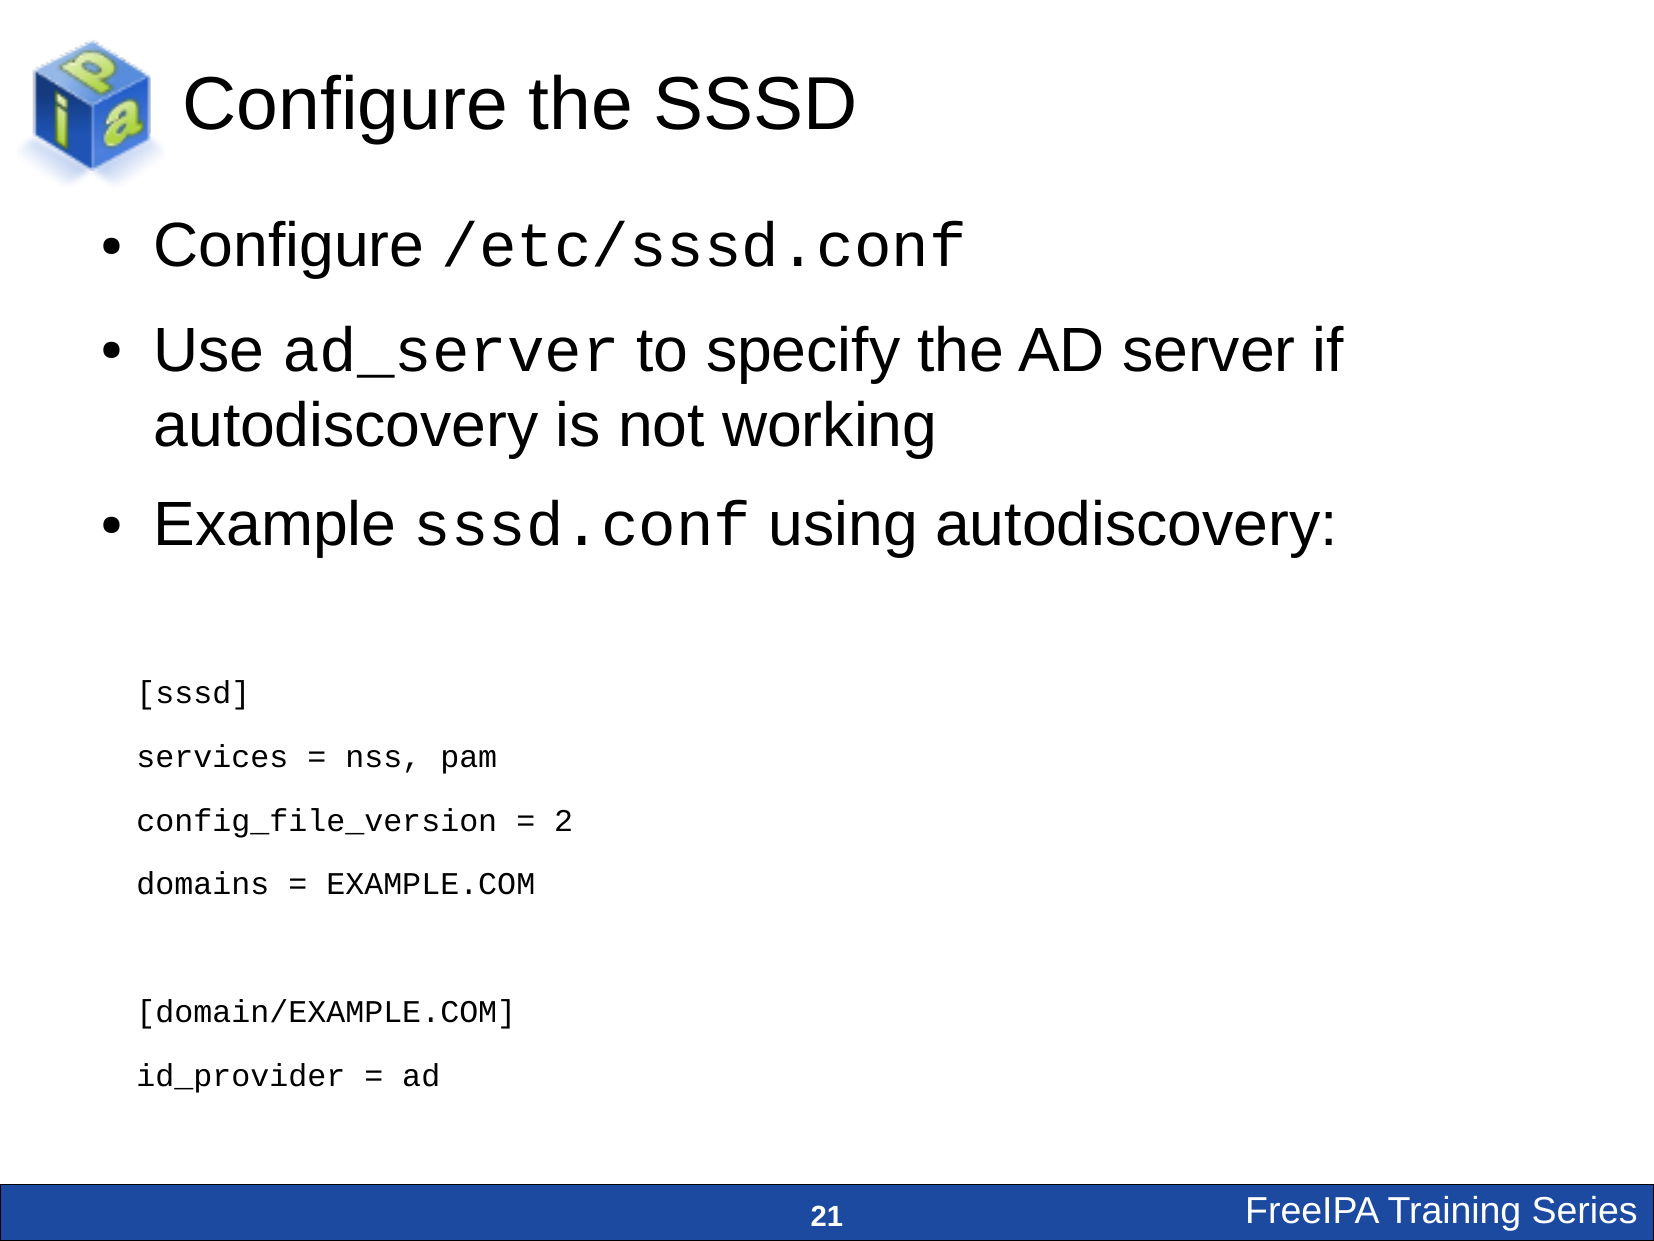

# Configure the SSSD
Configure /etc/sssd.conf
Use ad_server to specify the AD server if autodiscovery is not working
Example sssd.conf using autodiscovery:
[sssd]
services = nss, pam
config_file_version = 2
domains = EXAMPLE.COM
[domain/EXAMPLE.COM]
id_provider = ad
21